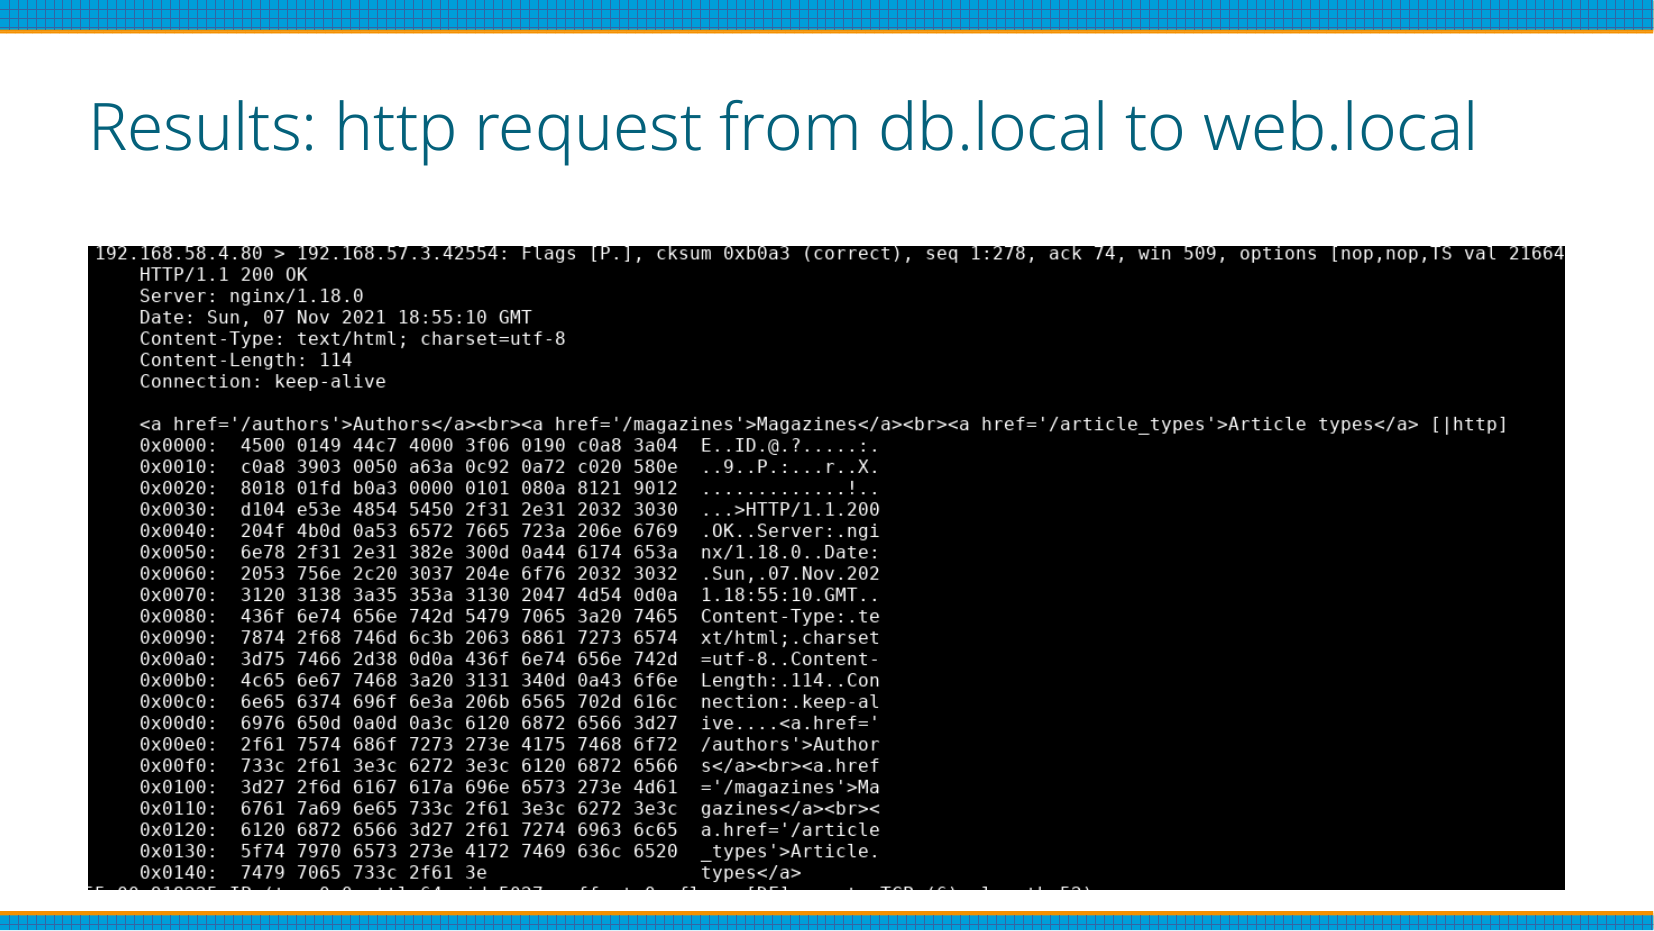

# Results: http request from db.local to web.local